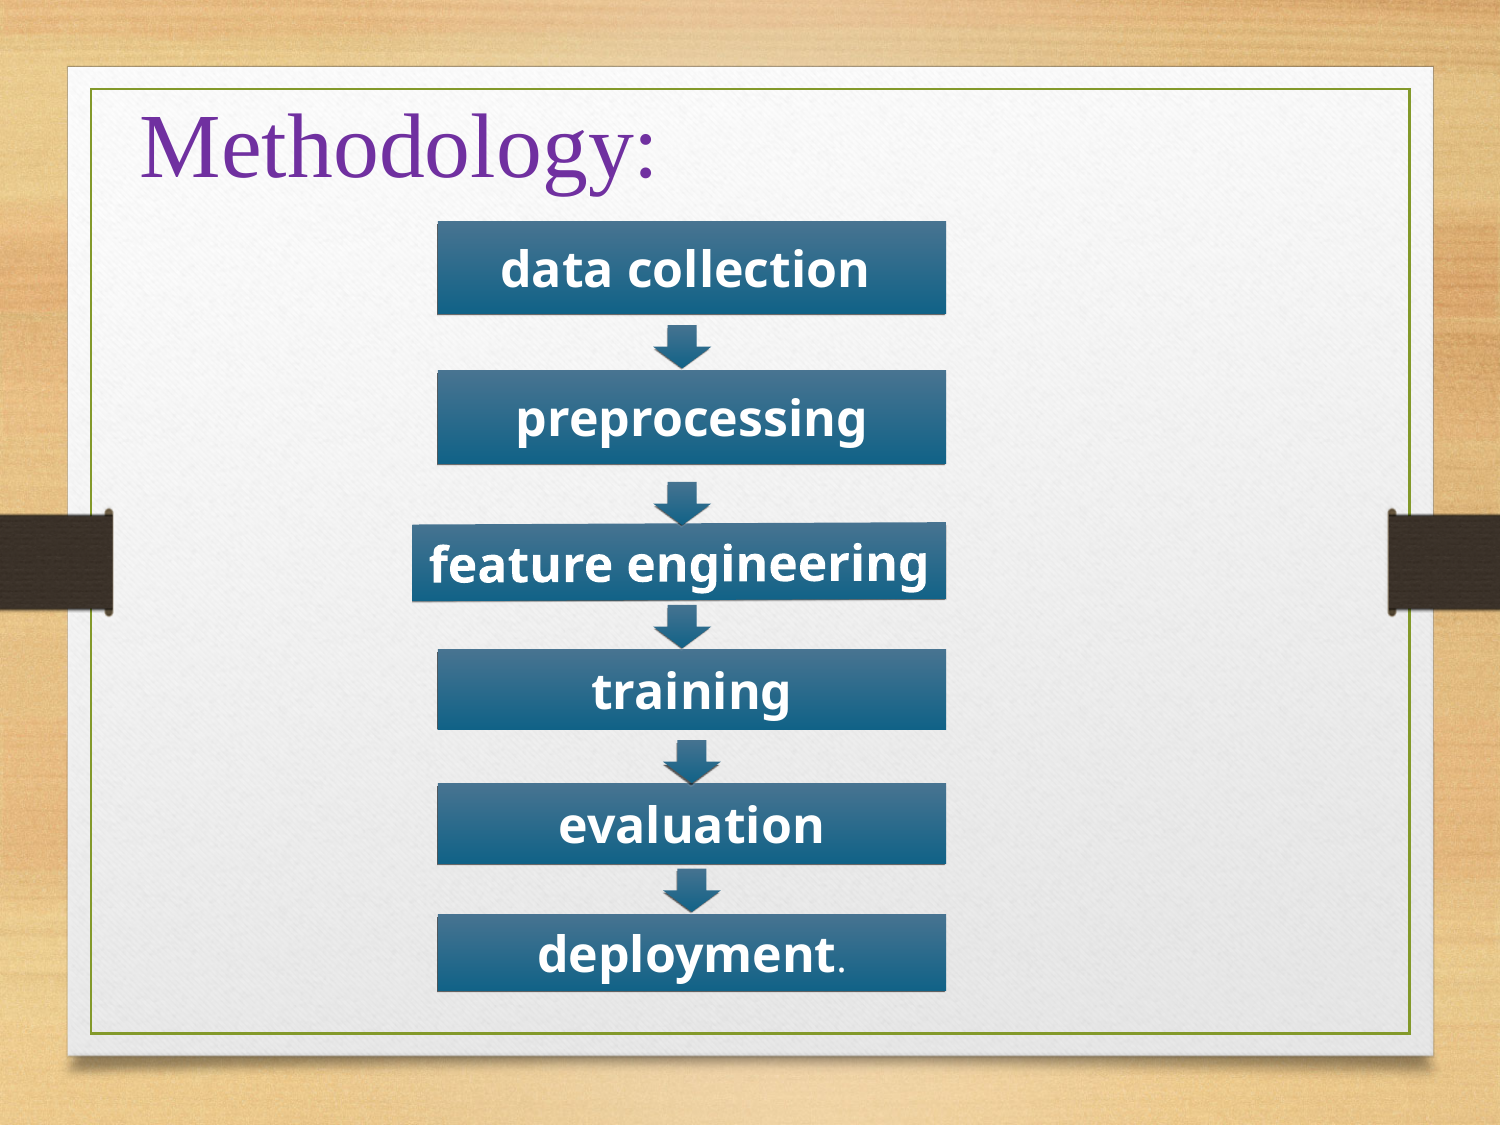

Methodology:
data collection
preprocessing
feature engineering
training
evaluation
deployment.